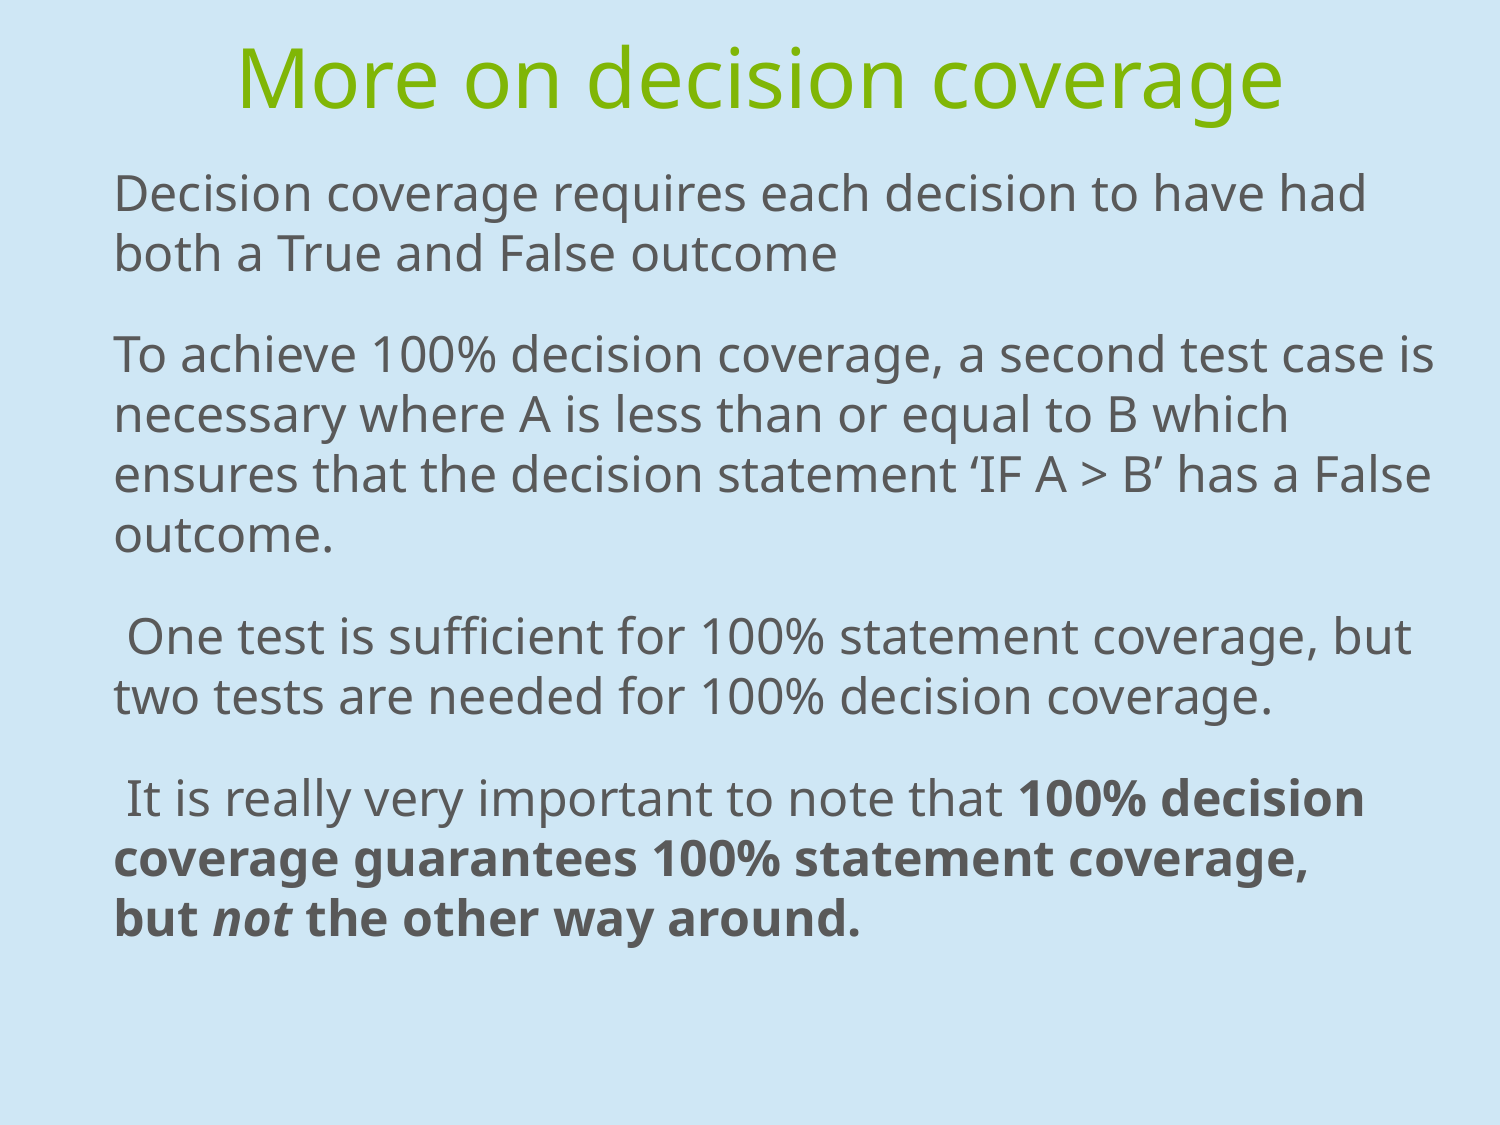

# More on decision coverage
Decision coverage requires each decision to have had both a True and False outcome
To achieve 100% decision coverage, a second test case is necessary where A is less than or equal to B which ensures that the decision statement ‘IF A > B’ has a False outcome.
 One test is sufficient for 100% statement coverage, but two tests are needed for 100% decision coverage.
 It is really very important to note that 100% decision coverage guarantees 100% statement coverage, but not the other way around.